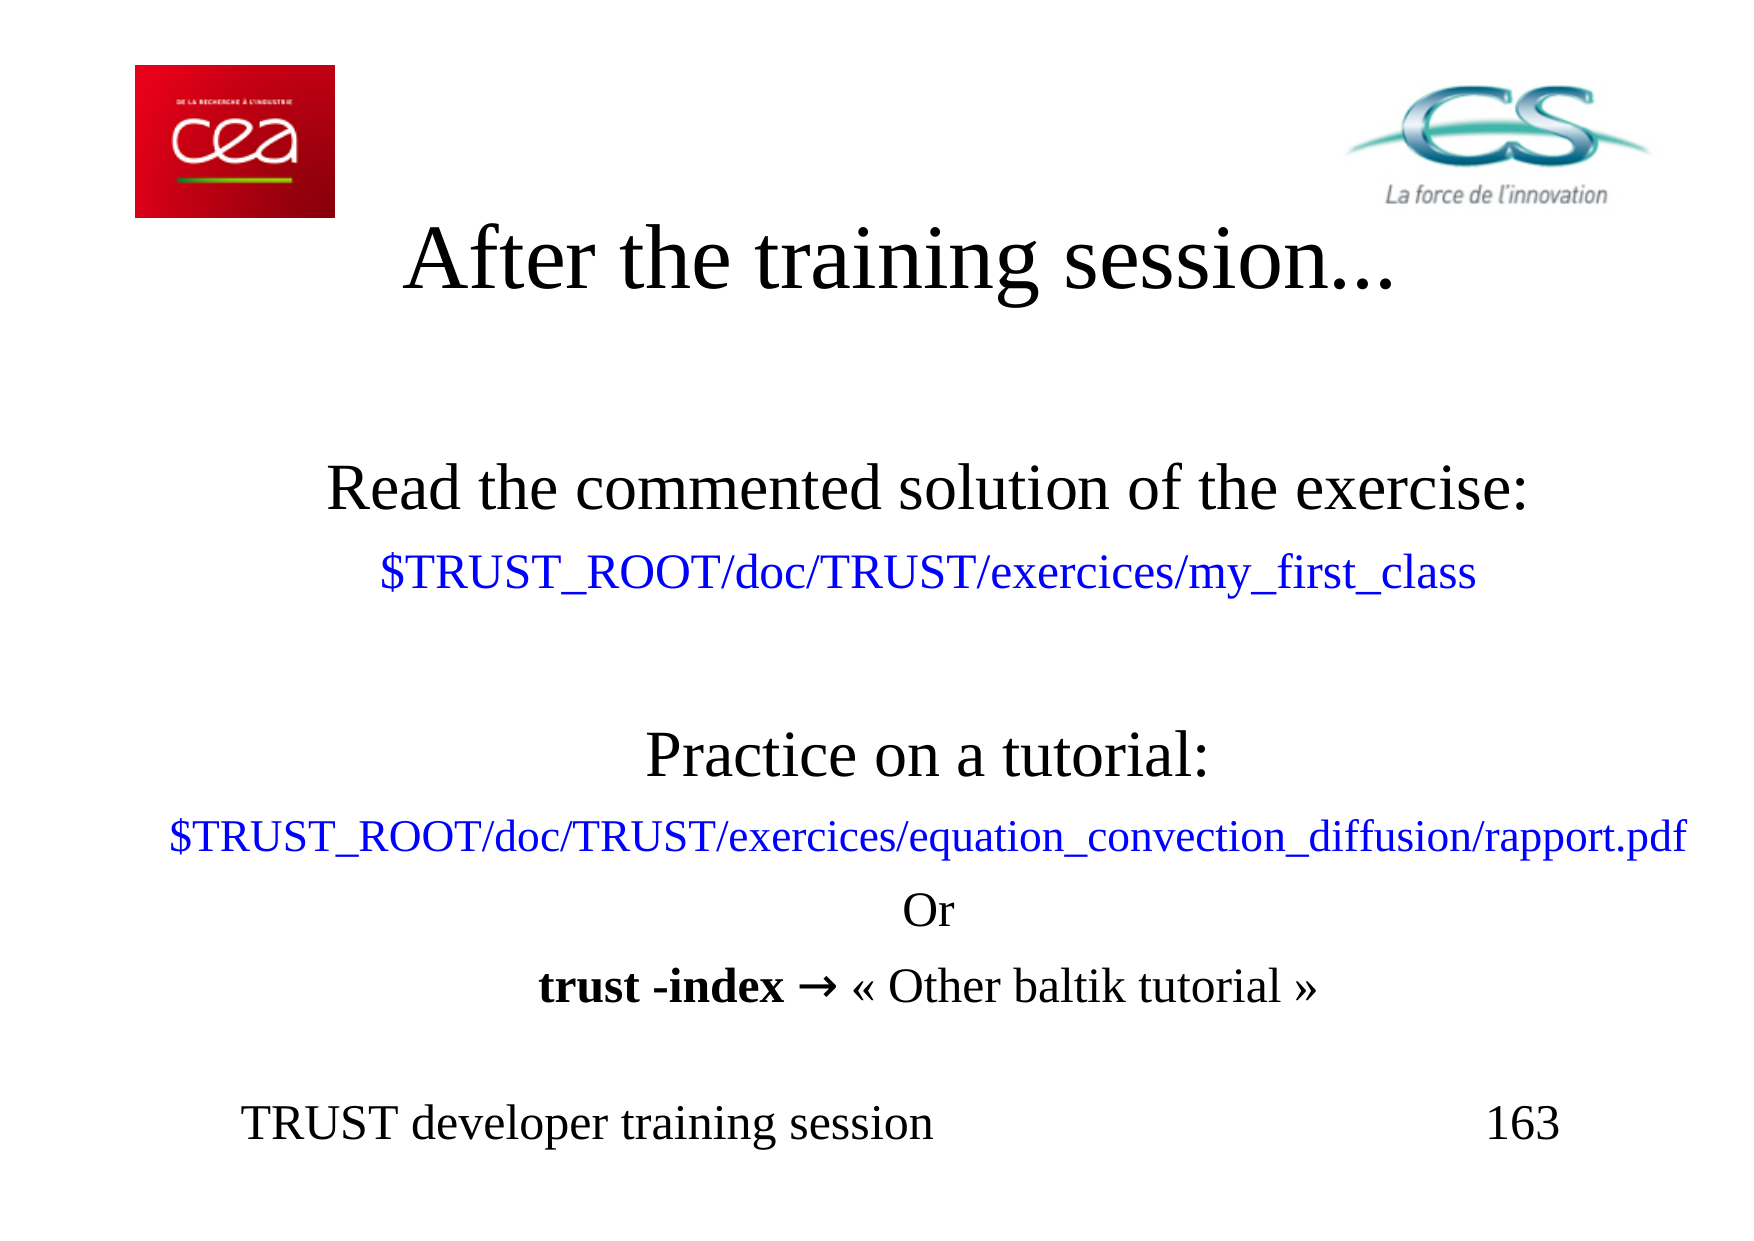

# After the training session...
Read the commented solution of the exercise:
$TRUST_ROOT/doc/TRUST/exercices/my_first_class
Practice on a tutorial:
$TRUST_ROOT/doc/TRUST/exercices/equation_convection_diffusion/rapport.pdf
Or
trust -index → « Other baltik tutorial »
TRUST developer training session
163